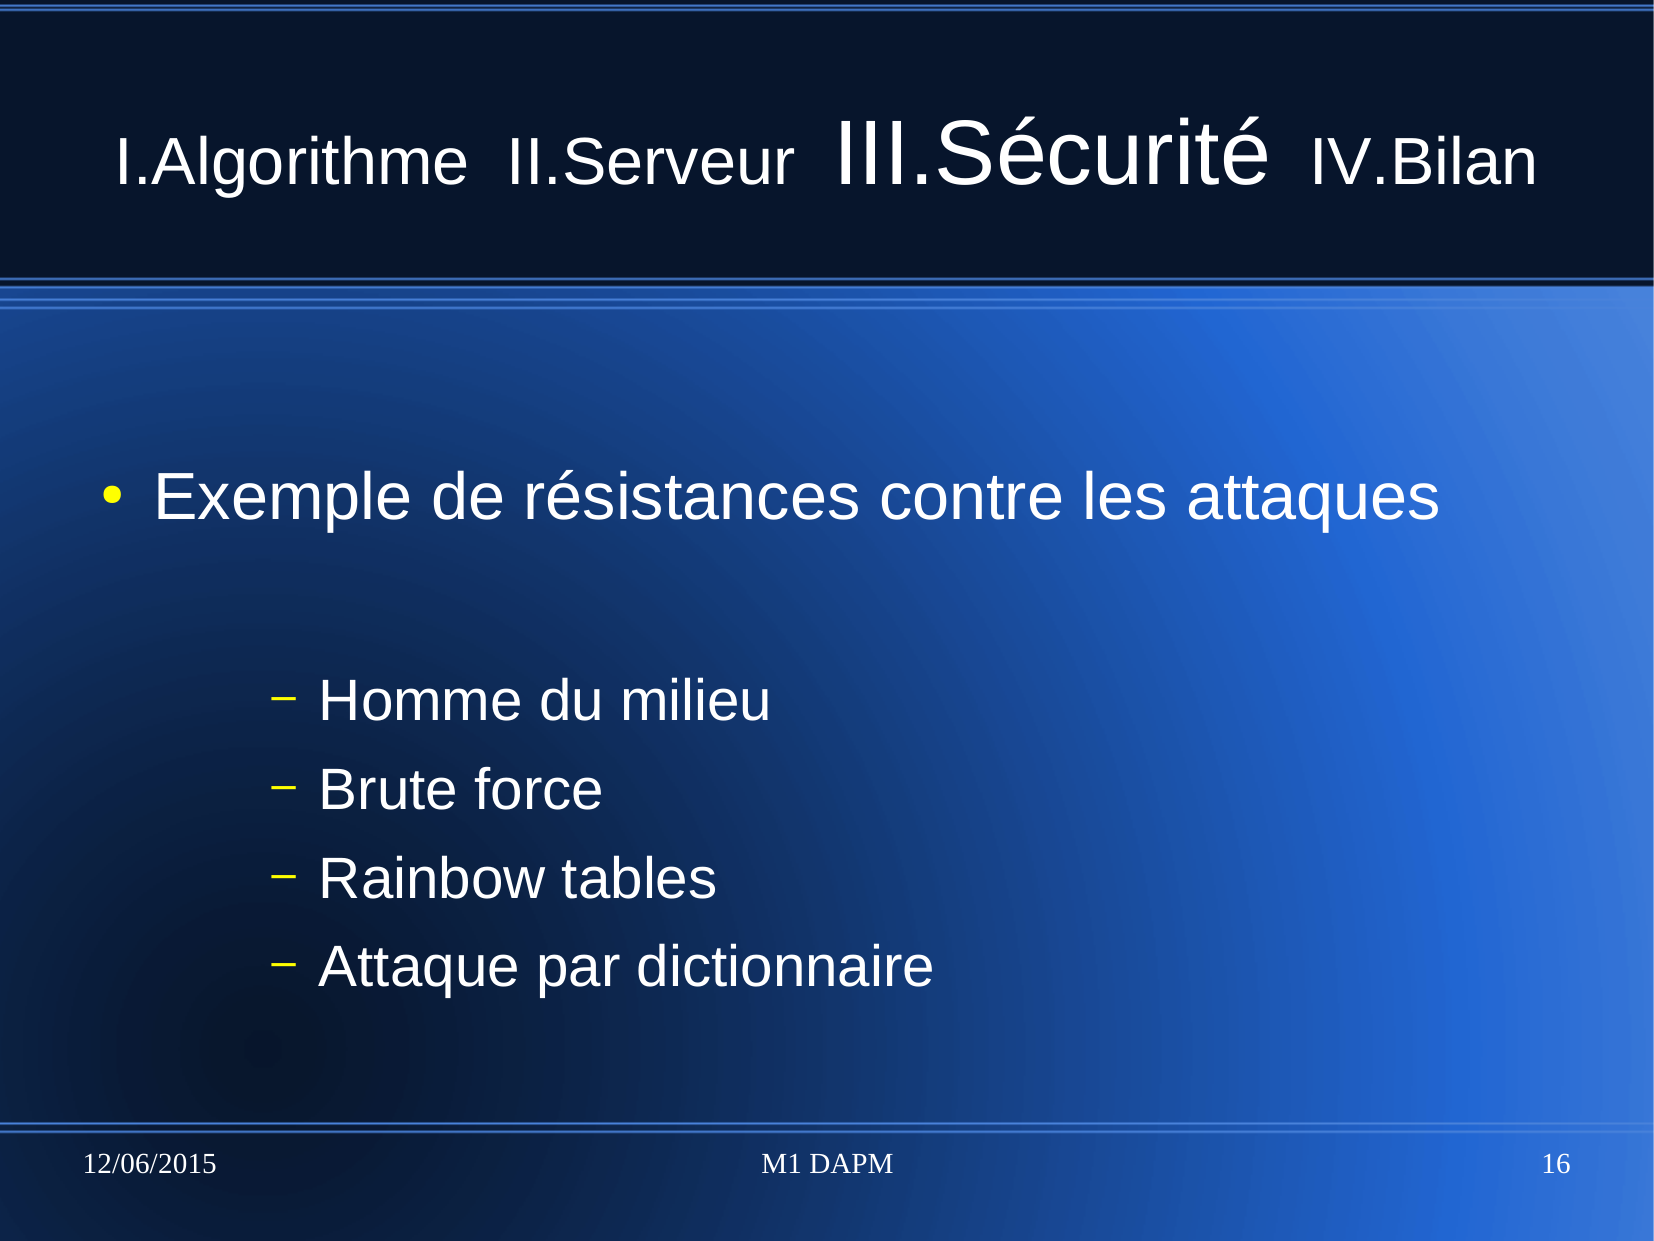

# I.Algorithme II.Serveur III.Sécurité IV.Bilan
Exemple de résistances contre les attaques
Homme du milieu
Brute force
Rainbow tables
Attaque par dictionnaire
12/06/2015
M1 DAPM
16